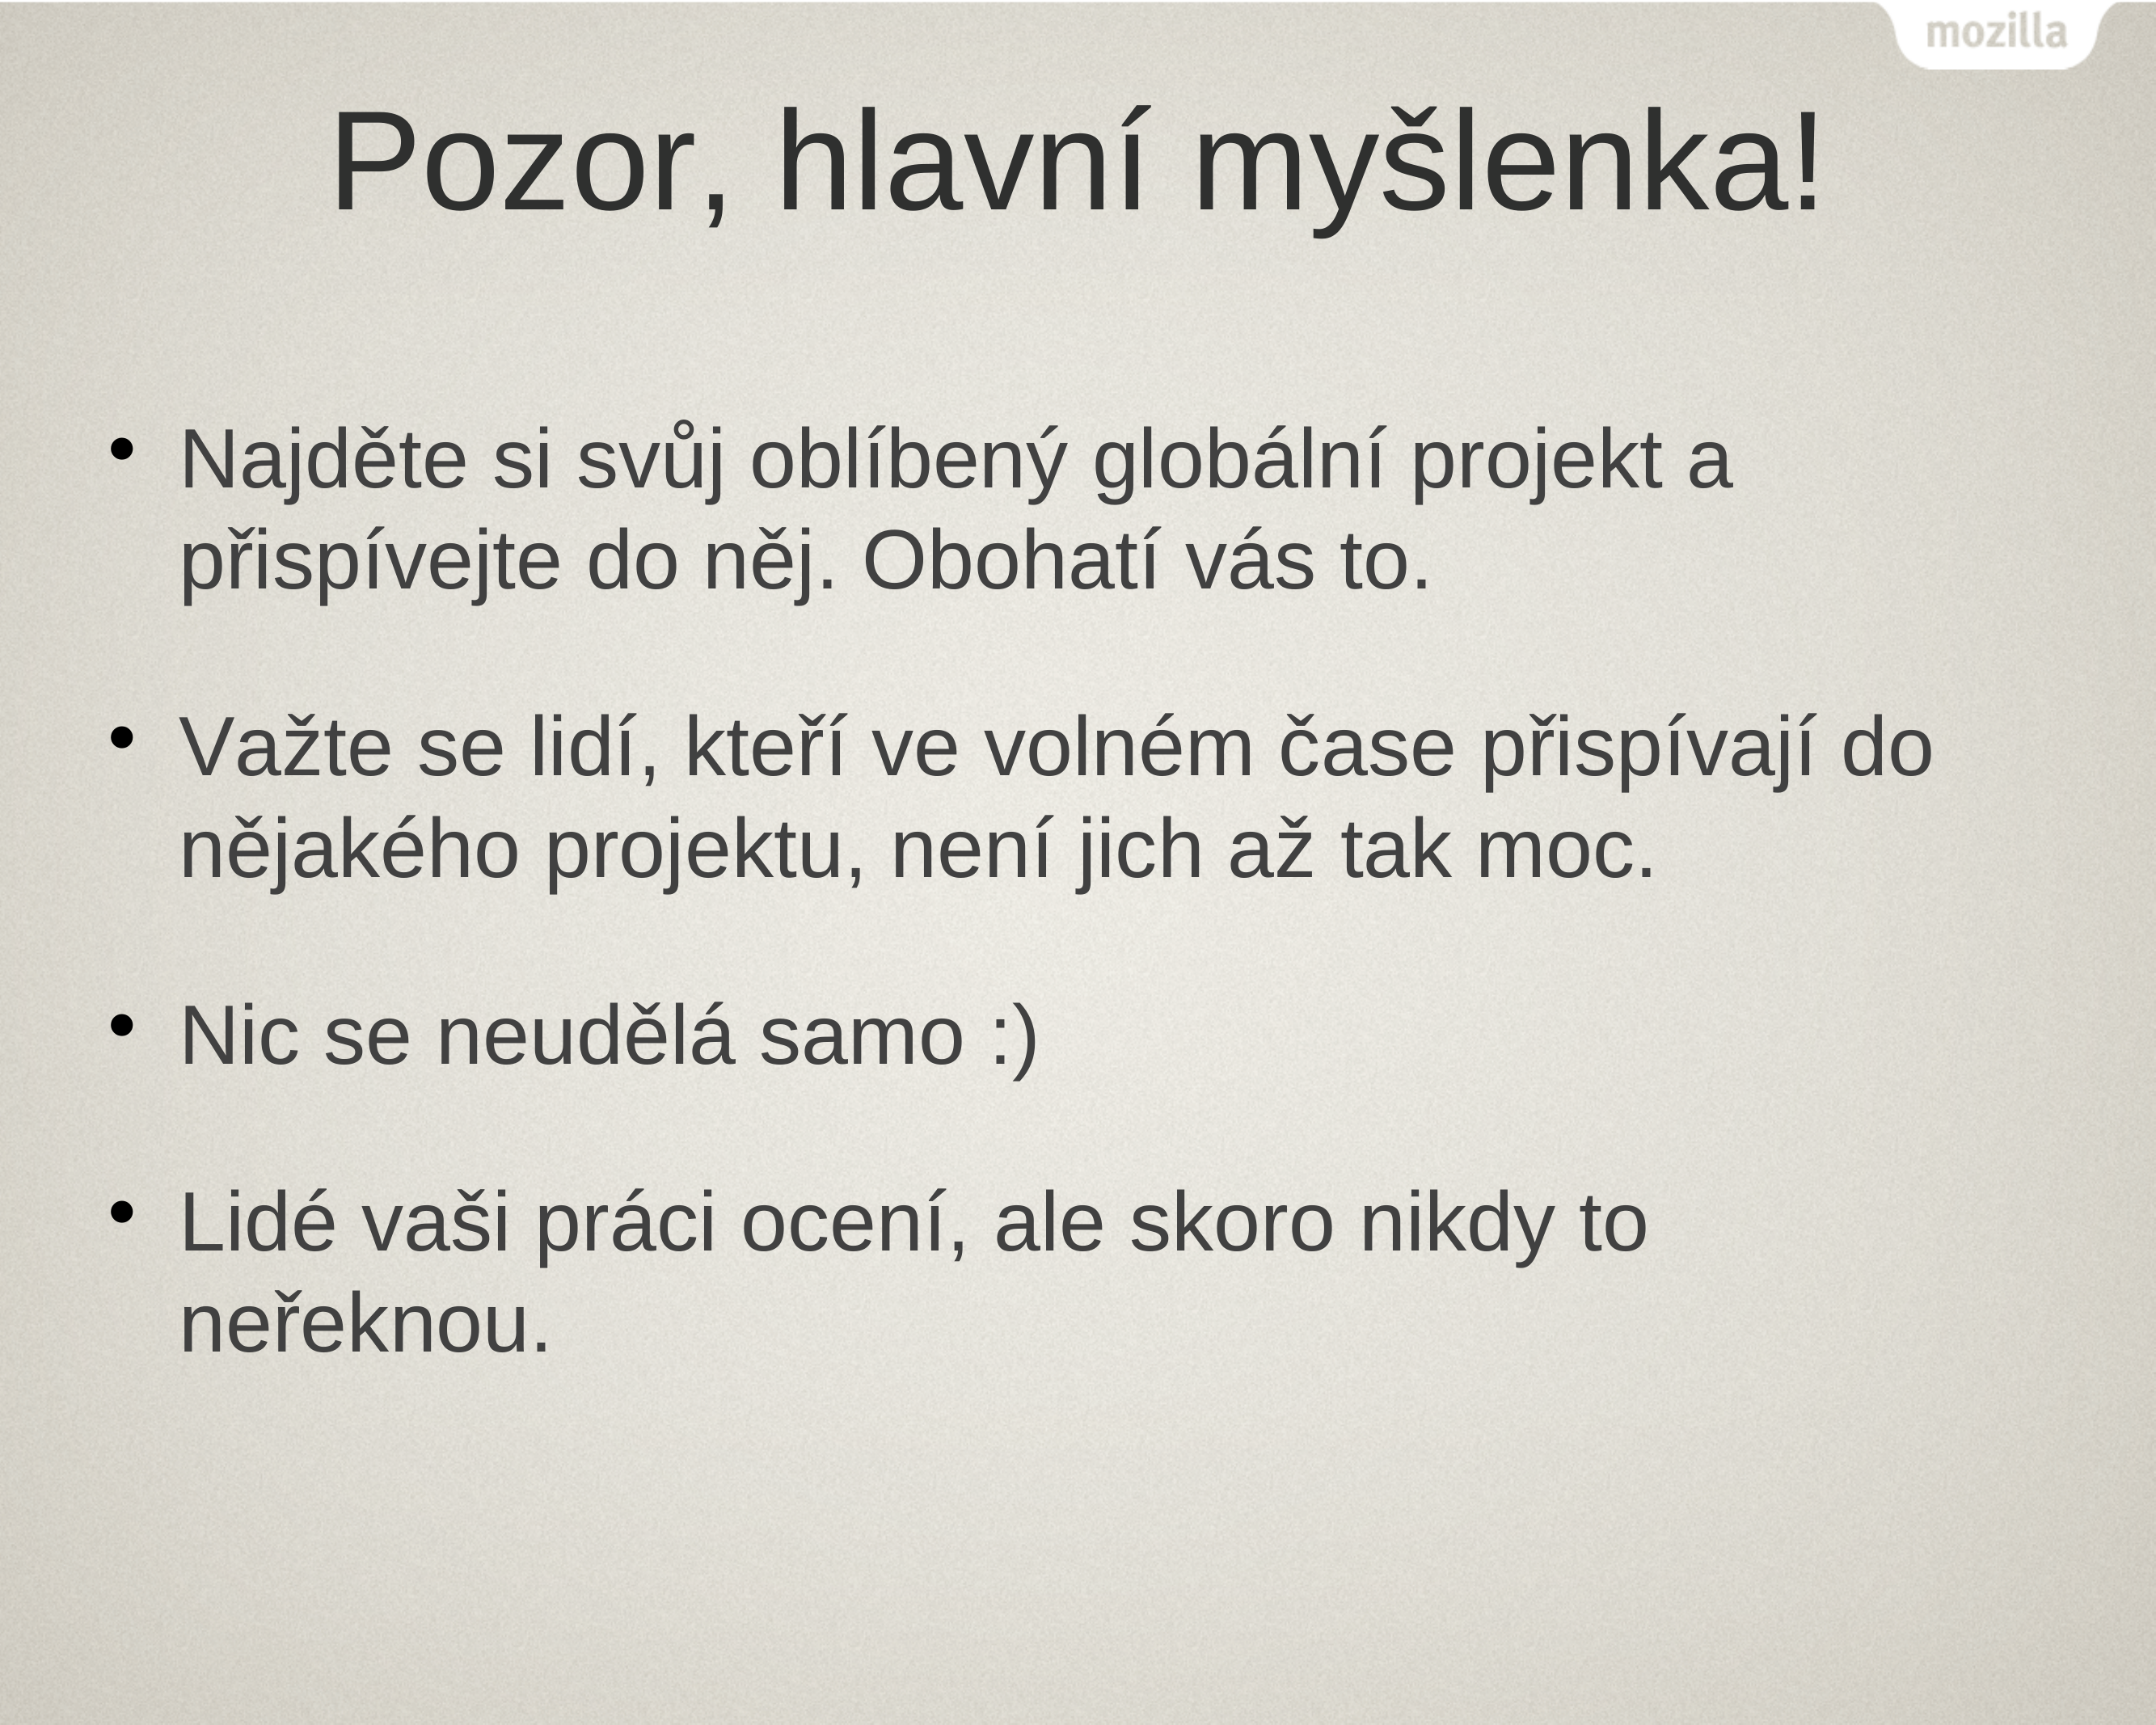

# Pozor, hlavní myšlenka!
Najděte si svůj oblíbený globální projekt a přispívejte do něj. Obohatí vás to.
Važte se lidí, kteří ve volném čase přispívají do nějakého projektu, není jich až tak moc.
Nic se neudělá samo :)
Lidé vaši práci ocení, ale skoro nikdy to neřeknou.